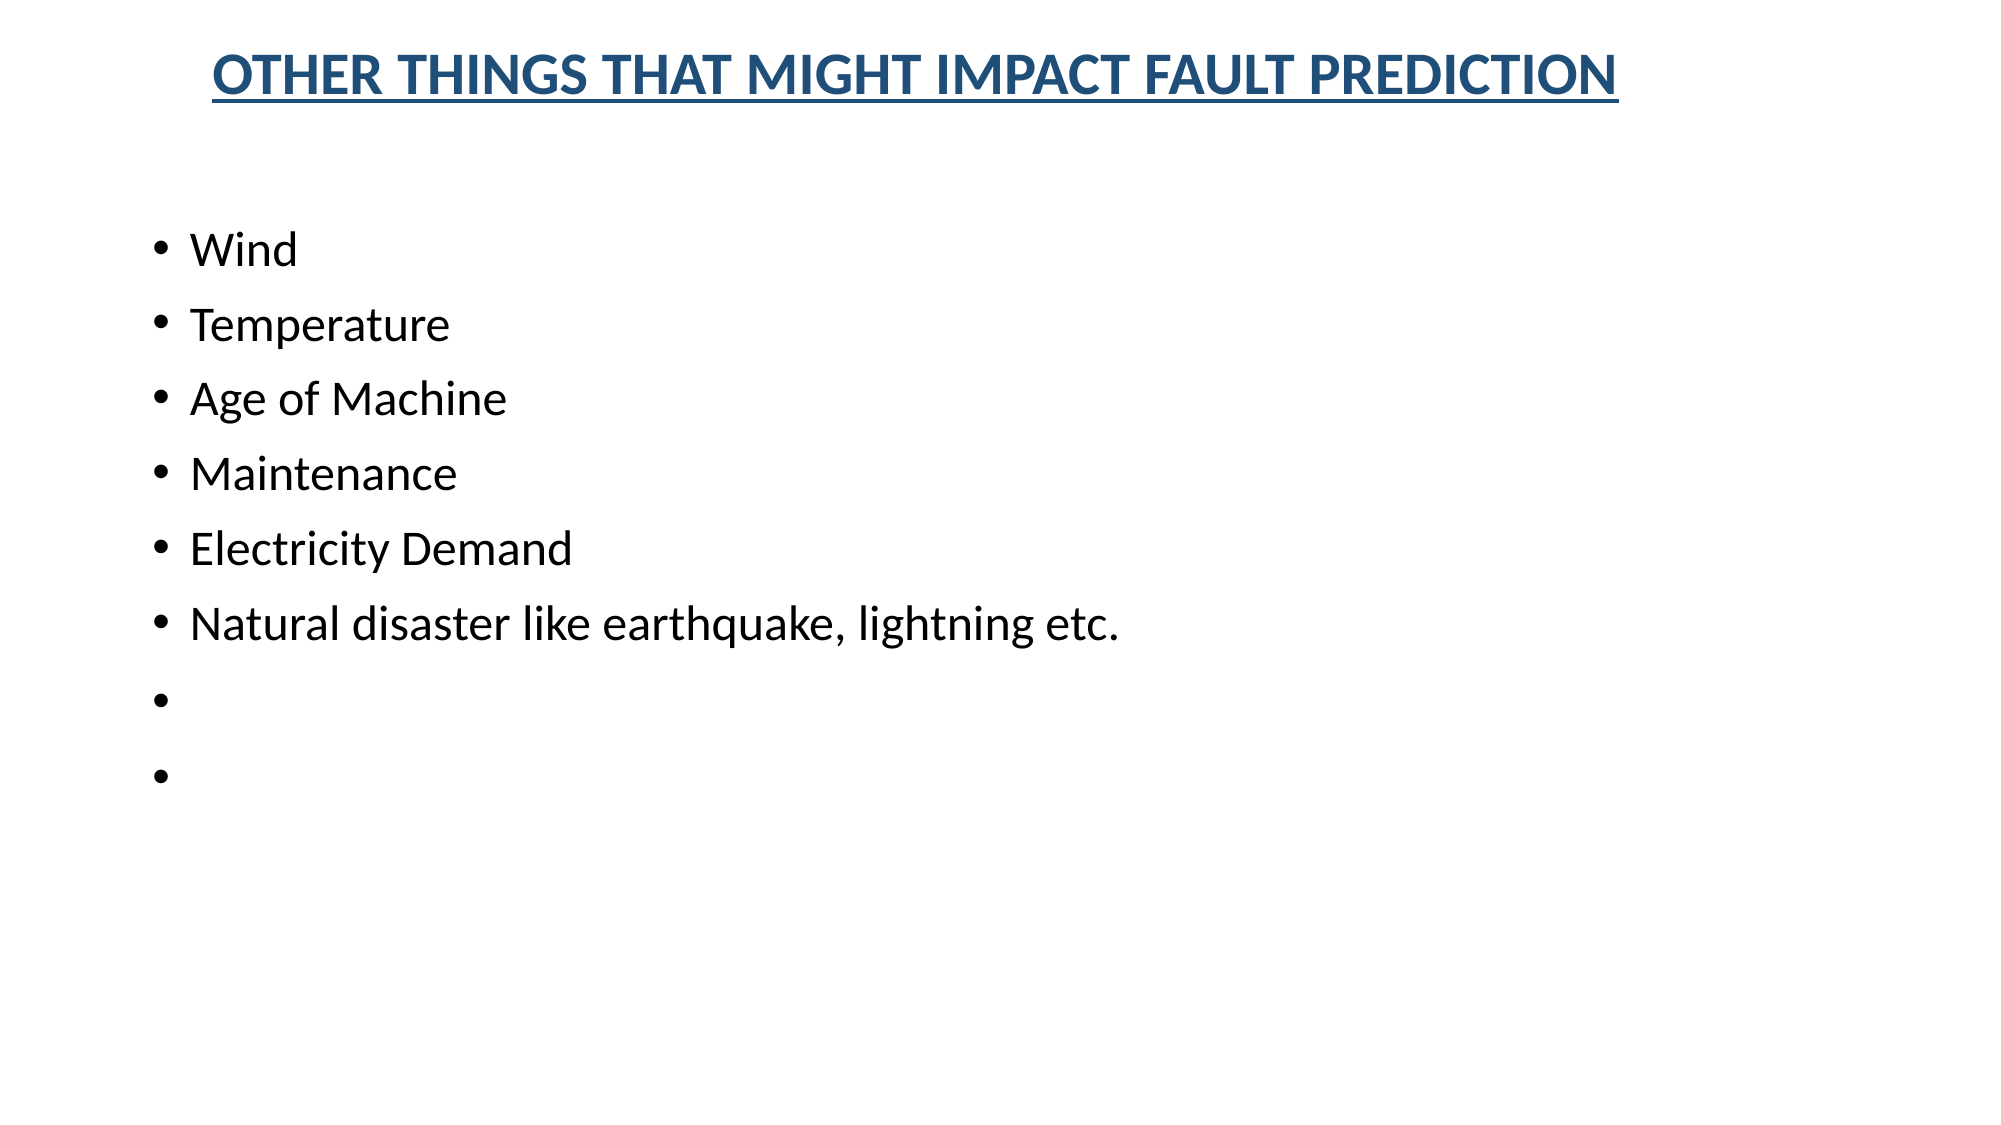

# OTHER THINGS THAT MIGHT IMPACT FAULT PREDICTION
Wind
Temperature
Age of Machine
Maintenance
Electricity Demand
Natural disaster like earthquake, lightning etc.